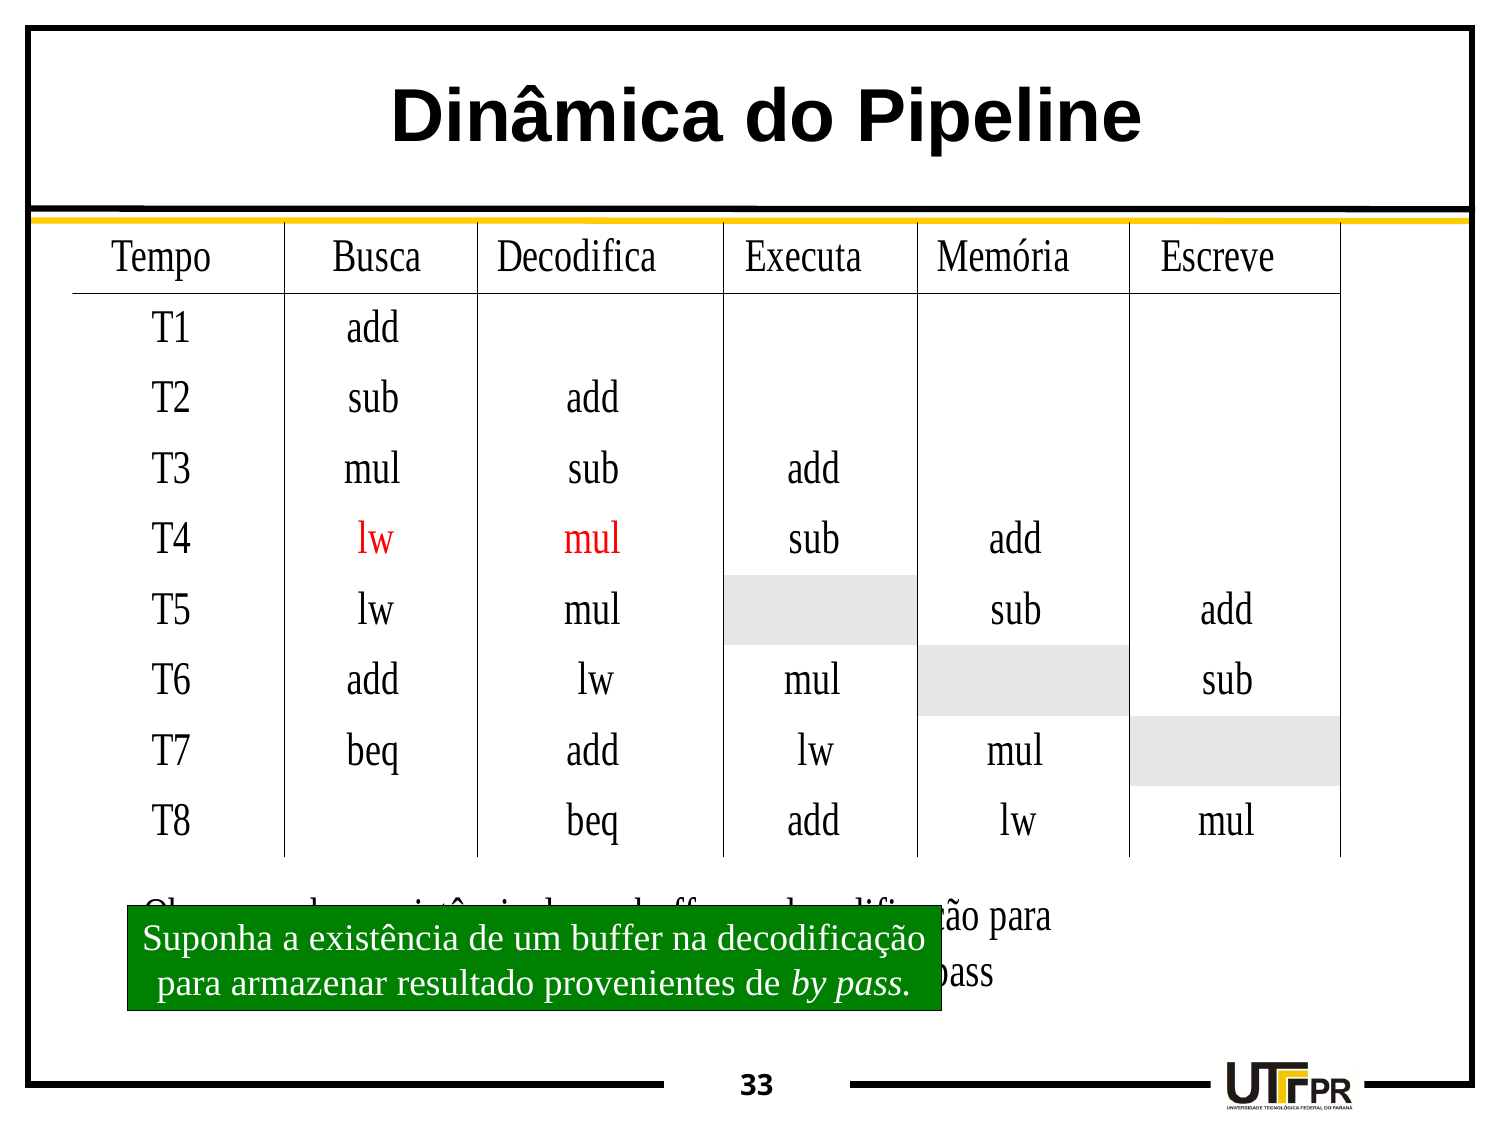

# Dinâmica do Pipeline
Suponha a existência de um buffer na decodificação
para armazenar resultado provenientes de by pass.